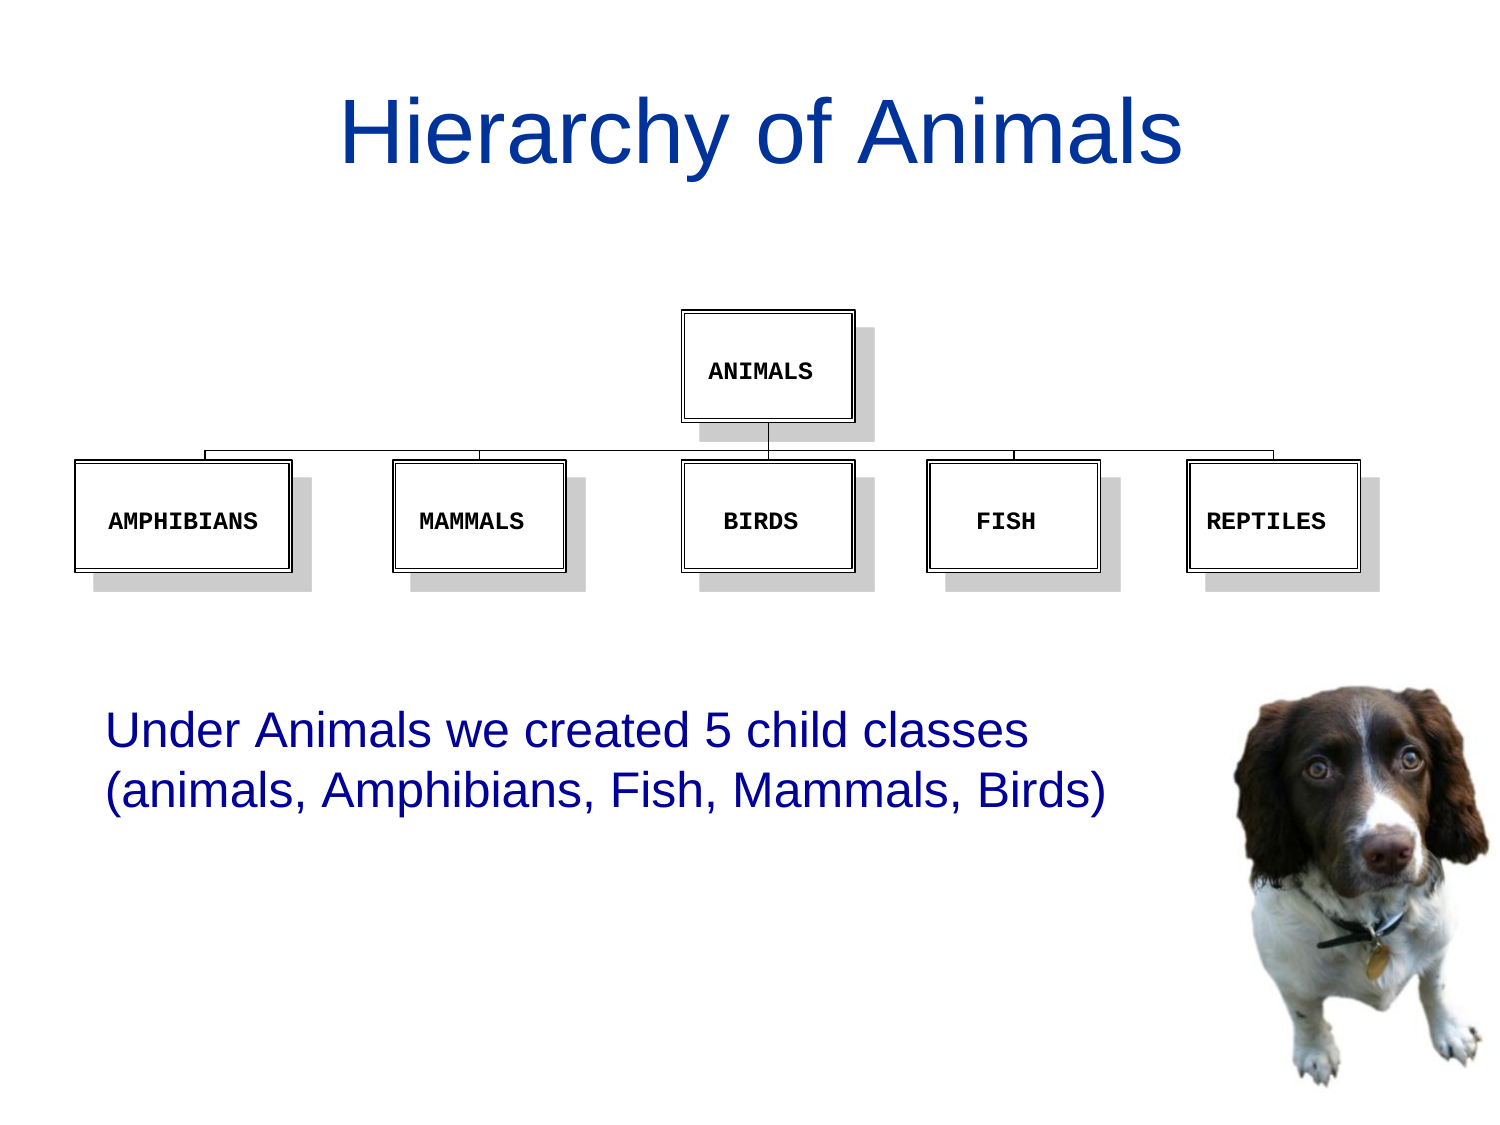

# Hierarchy of Animals
ANIMALS
AMPHIBIANS
MAMMALS
BIRDS
FISH
REPTILES
Under Animals we created 5 child classes (animals, Amphibians, Fish, Mammals, Birds)